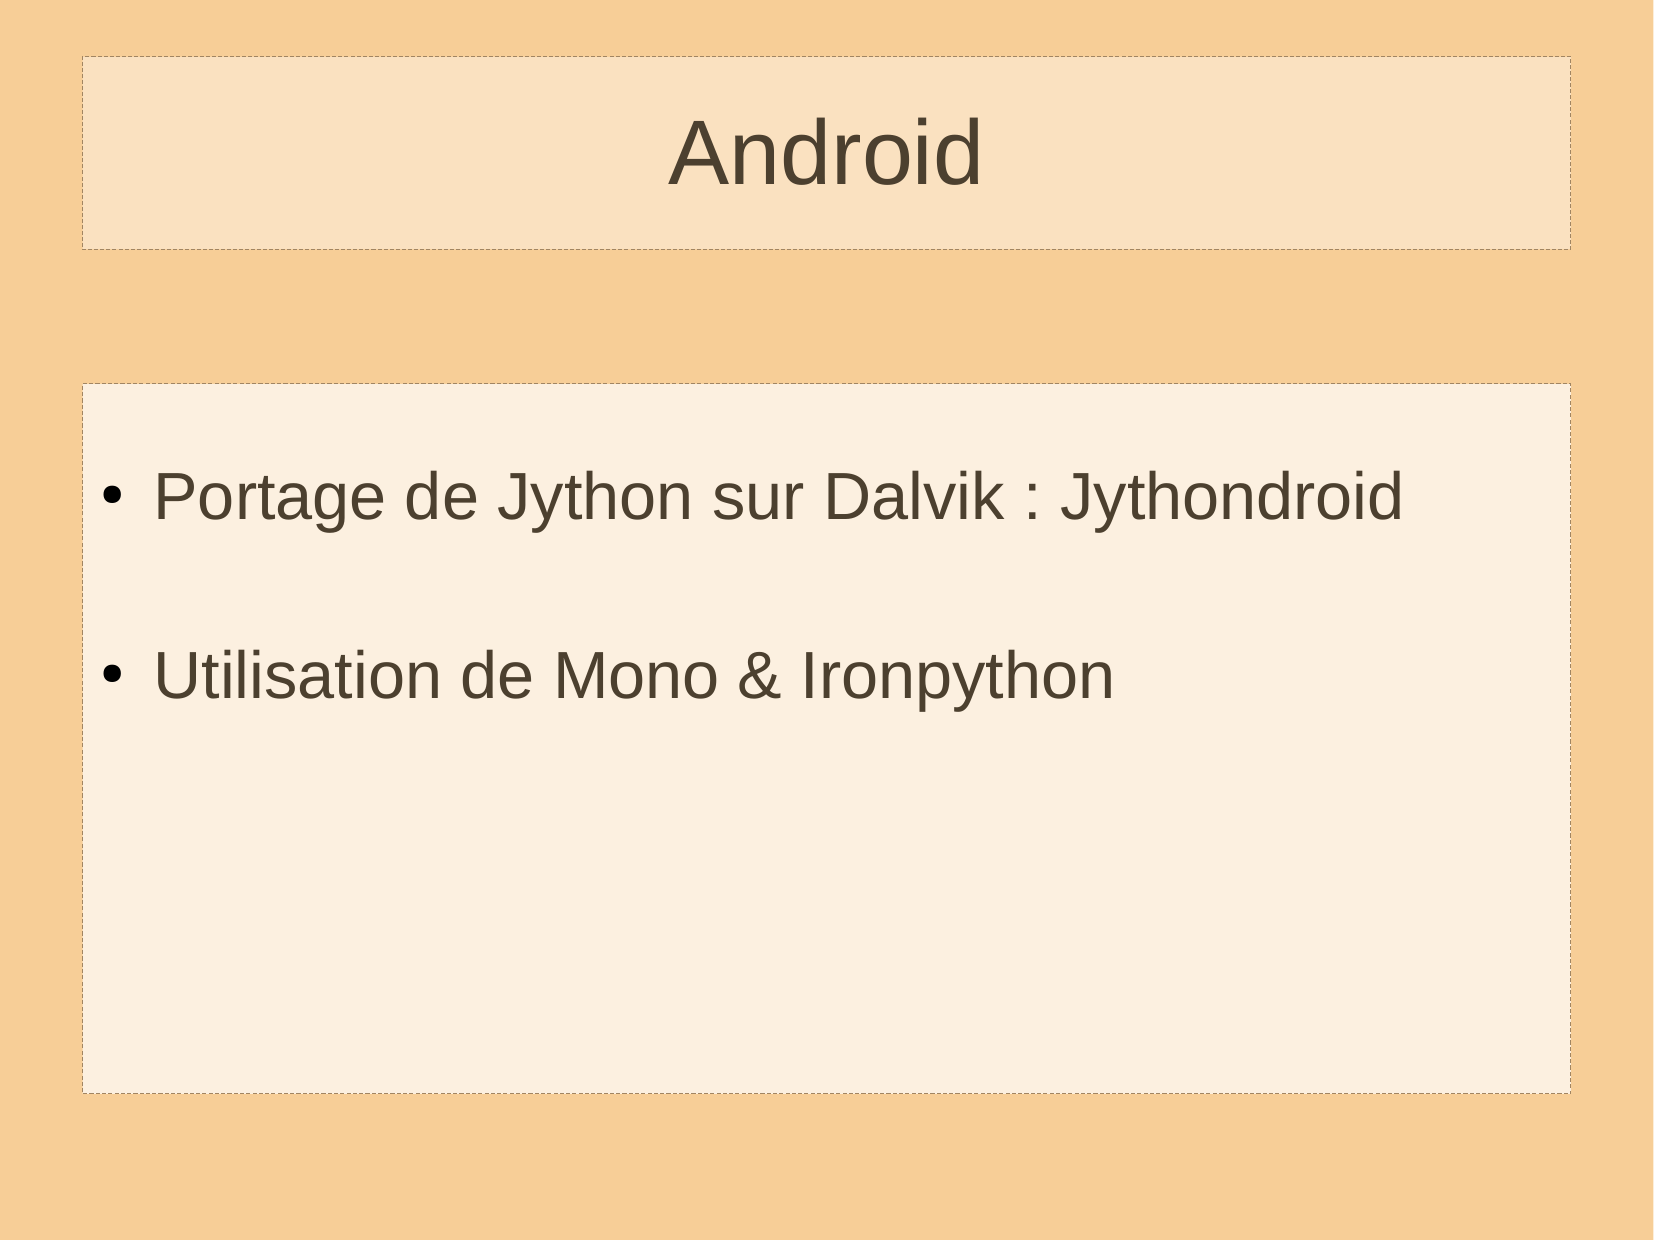

# Android
Portage de Jython sur Dalvik : Jythondroid
Utilisation de Mono & Ironpython